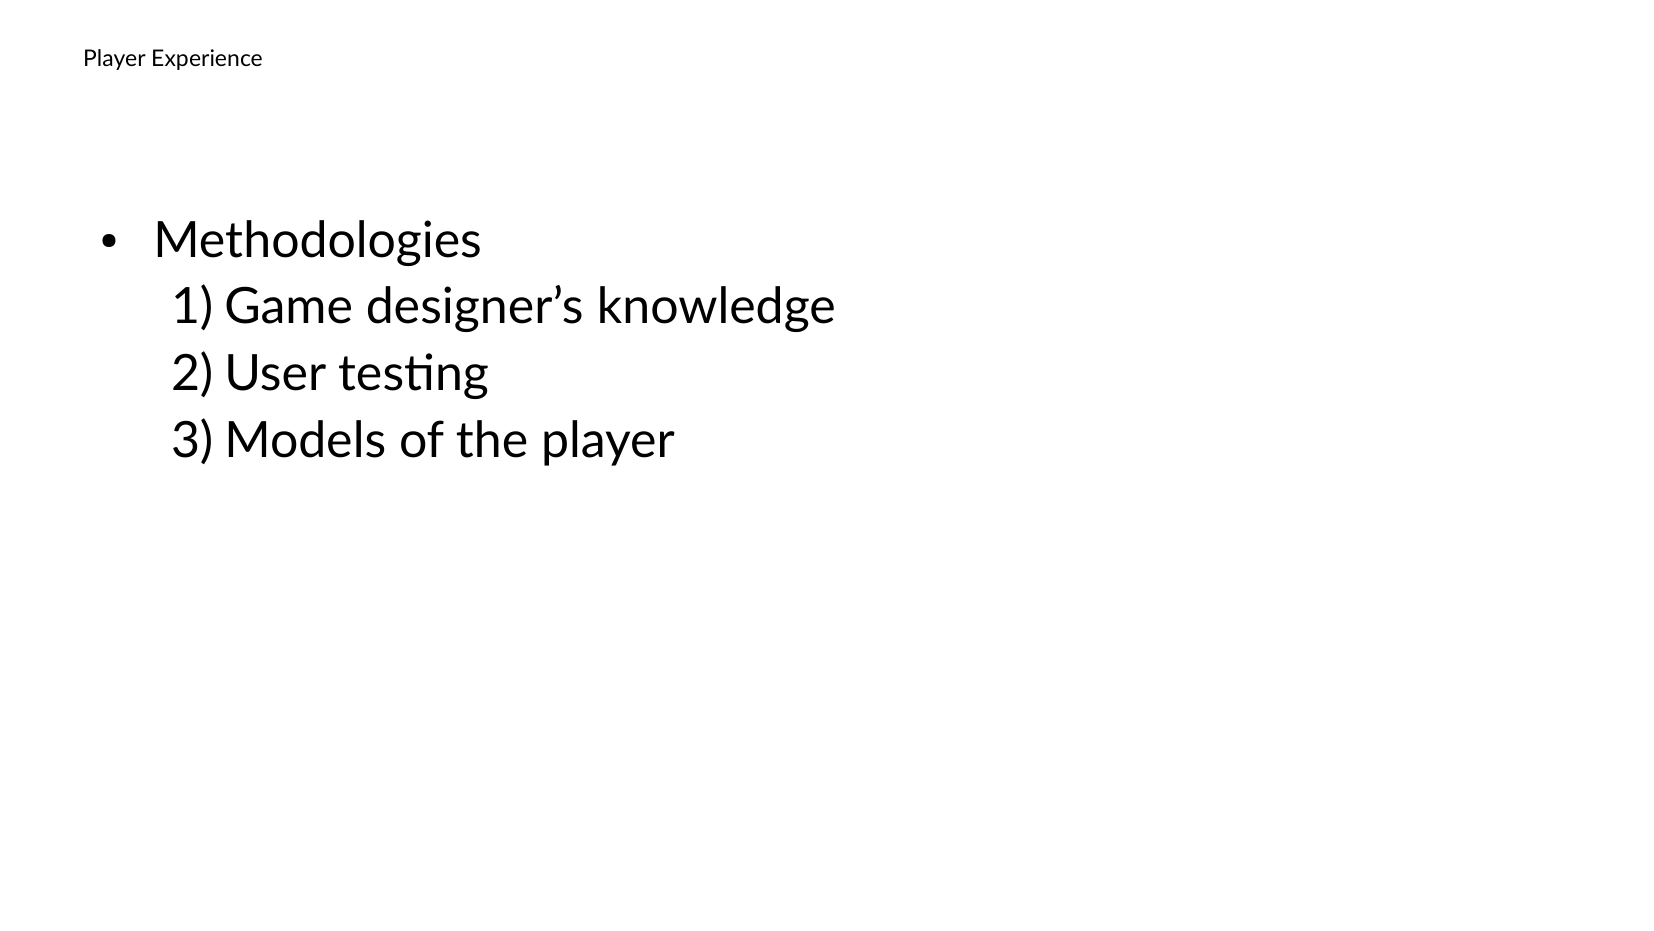

# Player Experience
Methodologies
Game designer’s knowledge
User testing
Models of the player